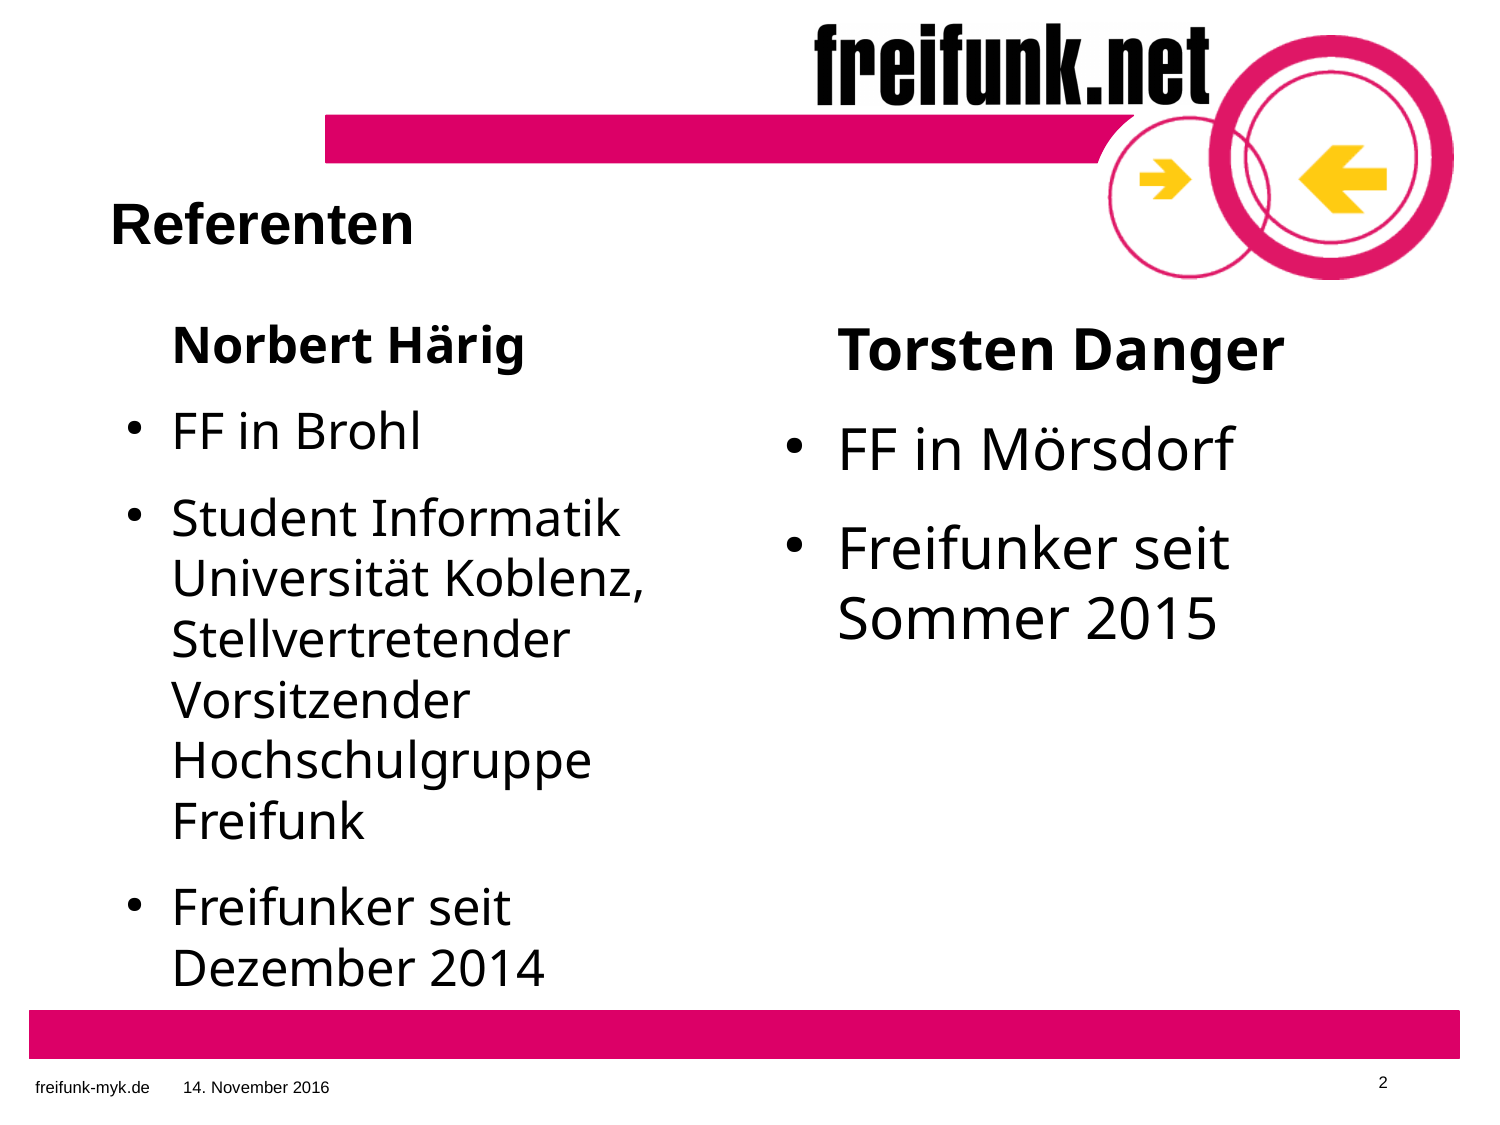

# Referenten
Norbert Härig
FF in Brohl
Student Informatik Universität Koblenz, Stellvertretender Vorsitzender Hochschulgruppe Freifunk
Freifunker seit Dezember 2014
Torsten Danger
FF in Mörsdorf
Freifunker seit Sommer 2015
2
freifunk-myk.de